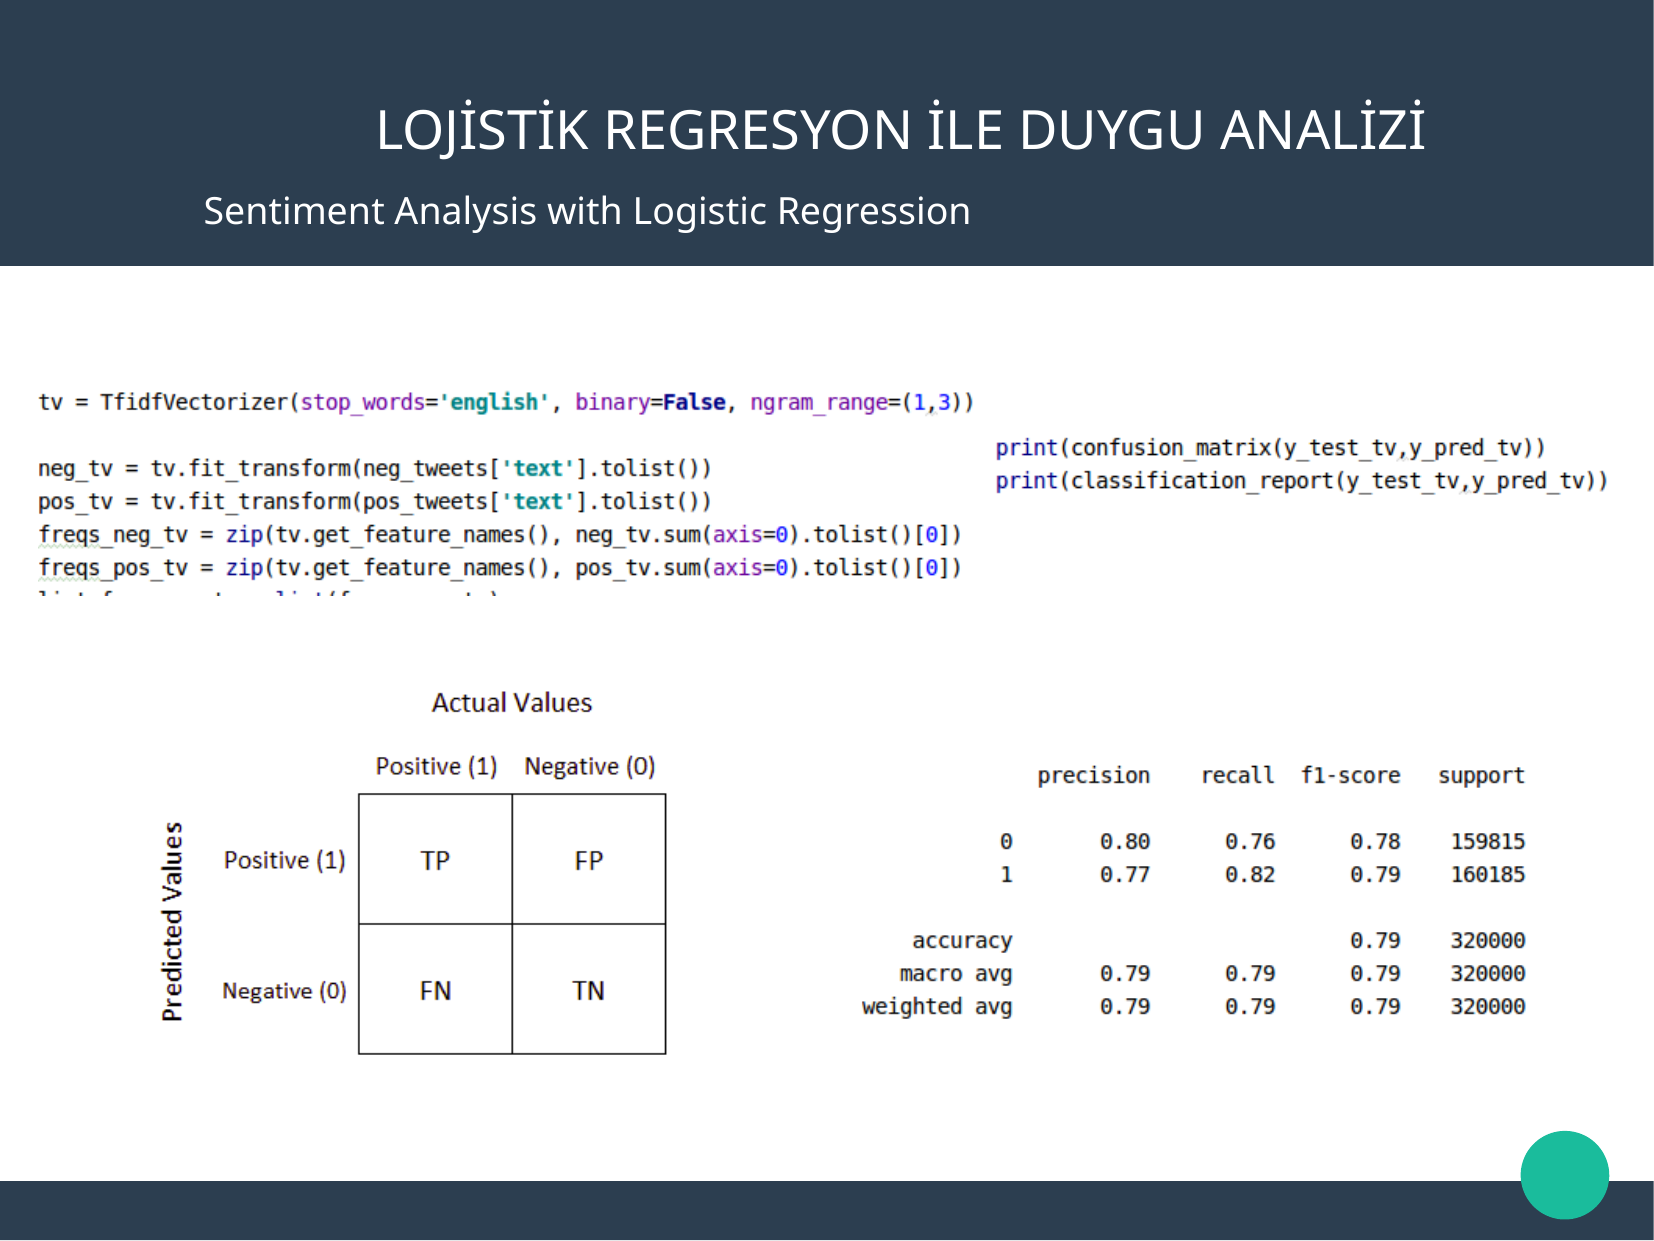

TF - IDF( ) Yöntemi
# LOJİSTİK REGRESYON İLE DUYGU ANALİZİ
Sentiment Analysis with Logistic Regression